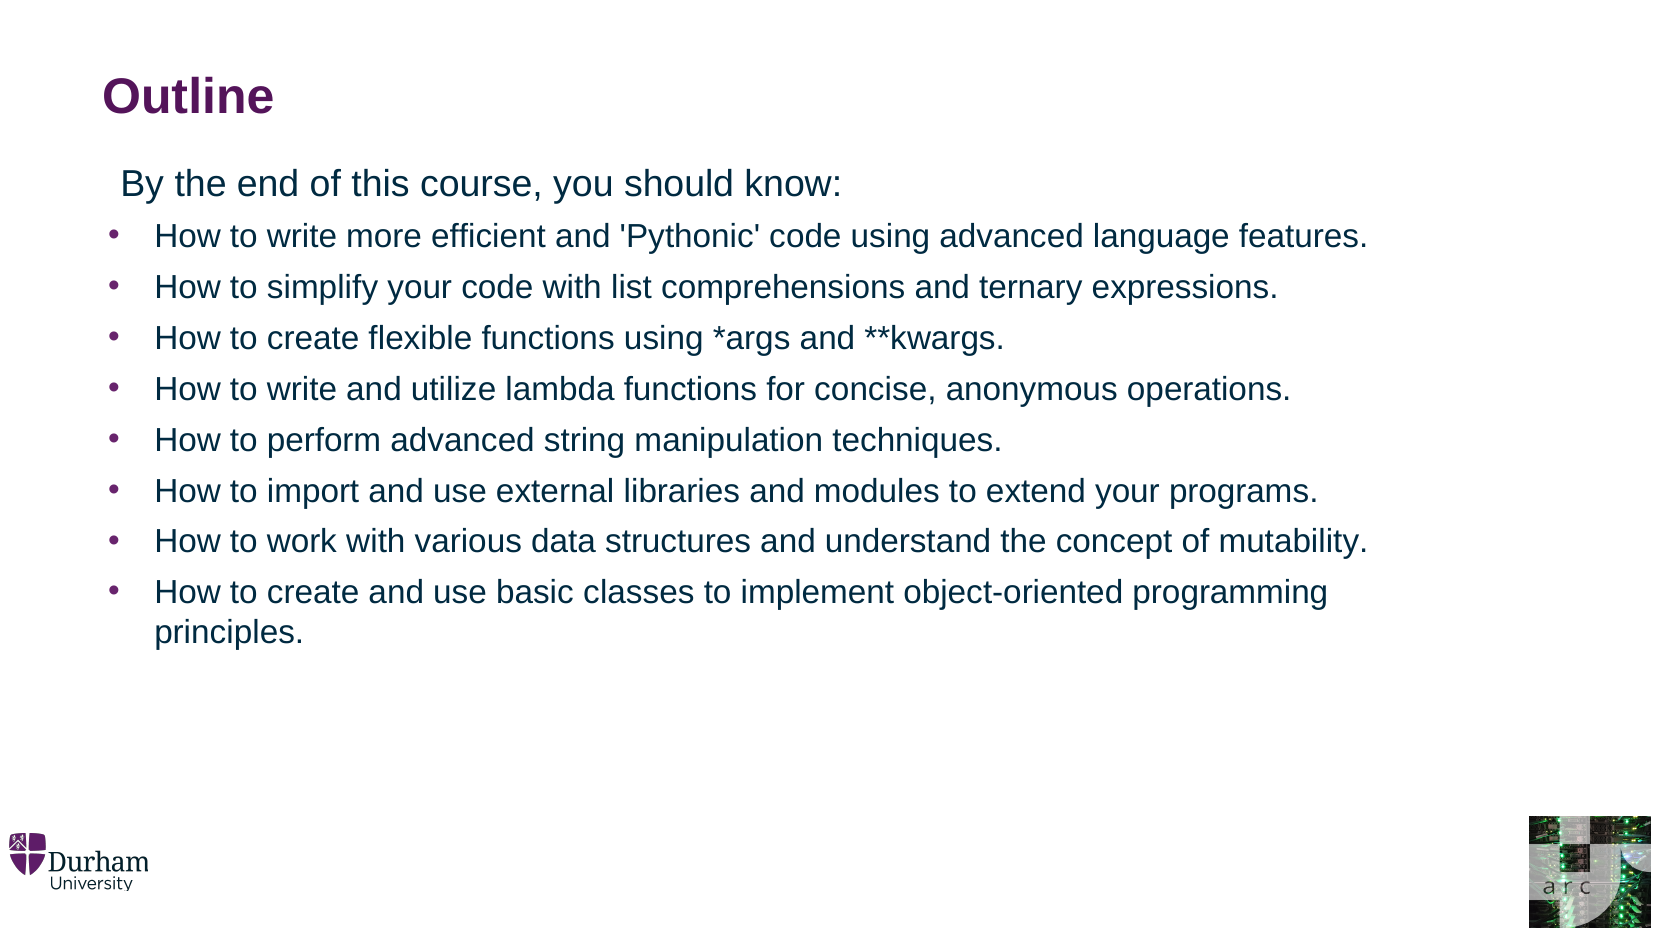

Outline
By the end of this course, you should know:
How to write more efficient and 'Pythonic' code using advanced language features.
How to simplify your code with list comprehensions and ternary expressions.
How to create flexible functions using *args and **kwargs.
How to write and utilize lambda functions for concise, anonymous operations.
How to perform advanced string manipulation techniques.
How to import and use external libraries and modules to extend your programs.
How to work with various data structures and understand the concept of mutability.
How to create and use basic classes to implement object-oriented programming principles.